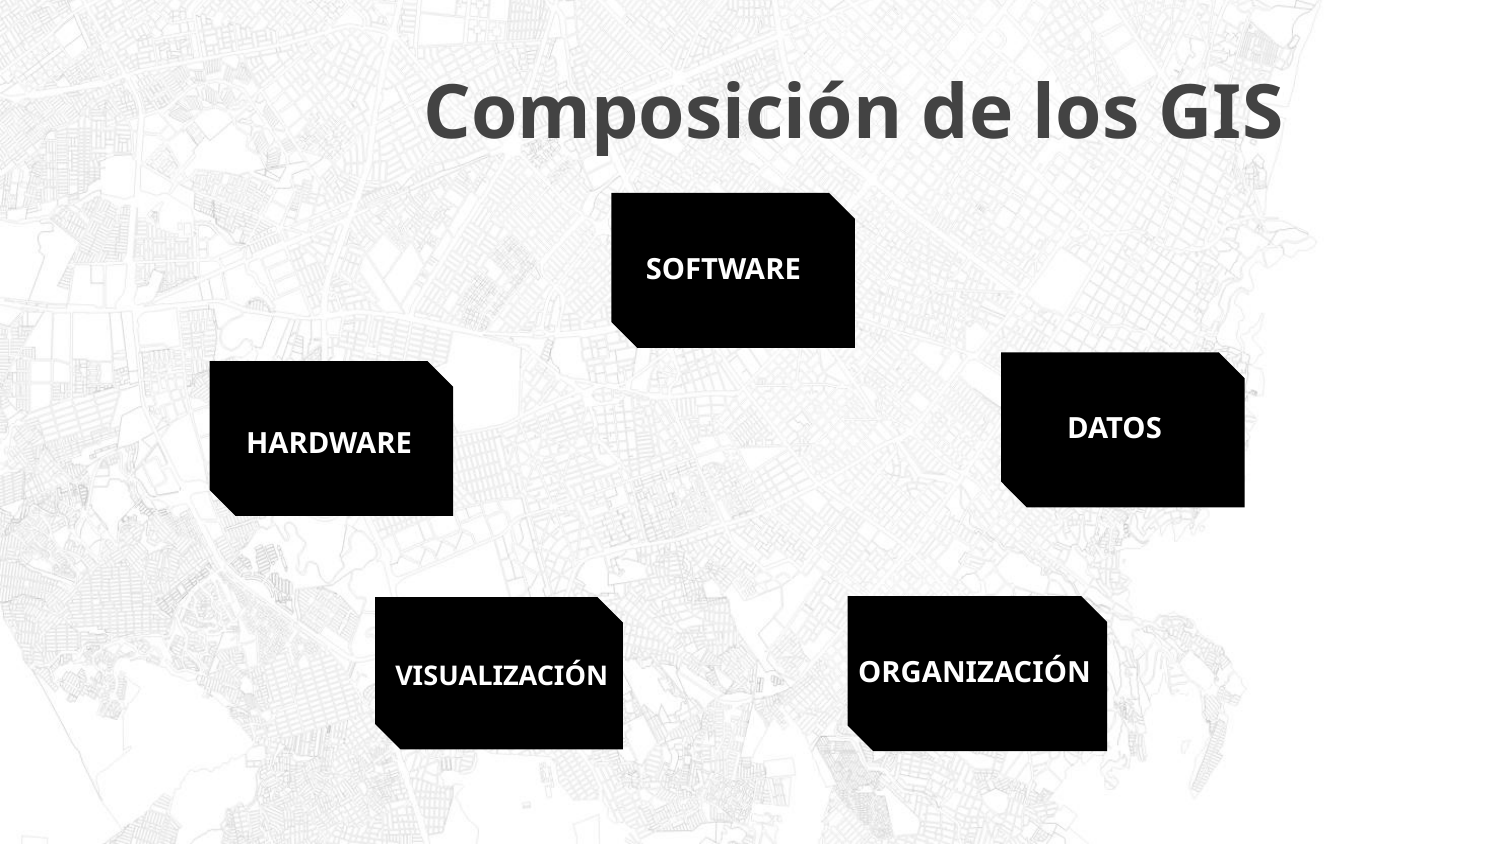

Composición de los GIS
SOFTWARE
DATOS
HARDWARE
ORGANIZACIÓN
VISUALIZACIÓN